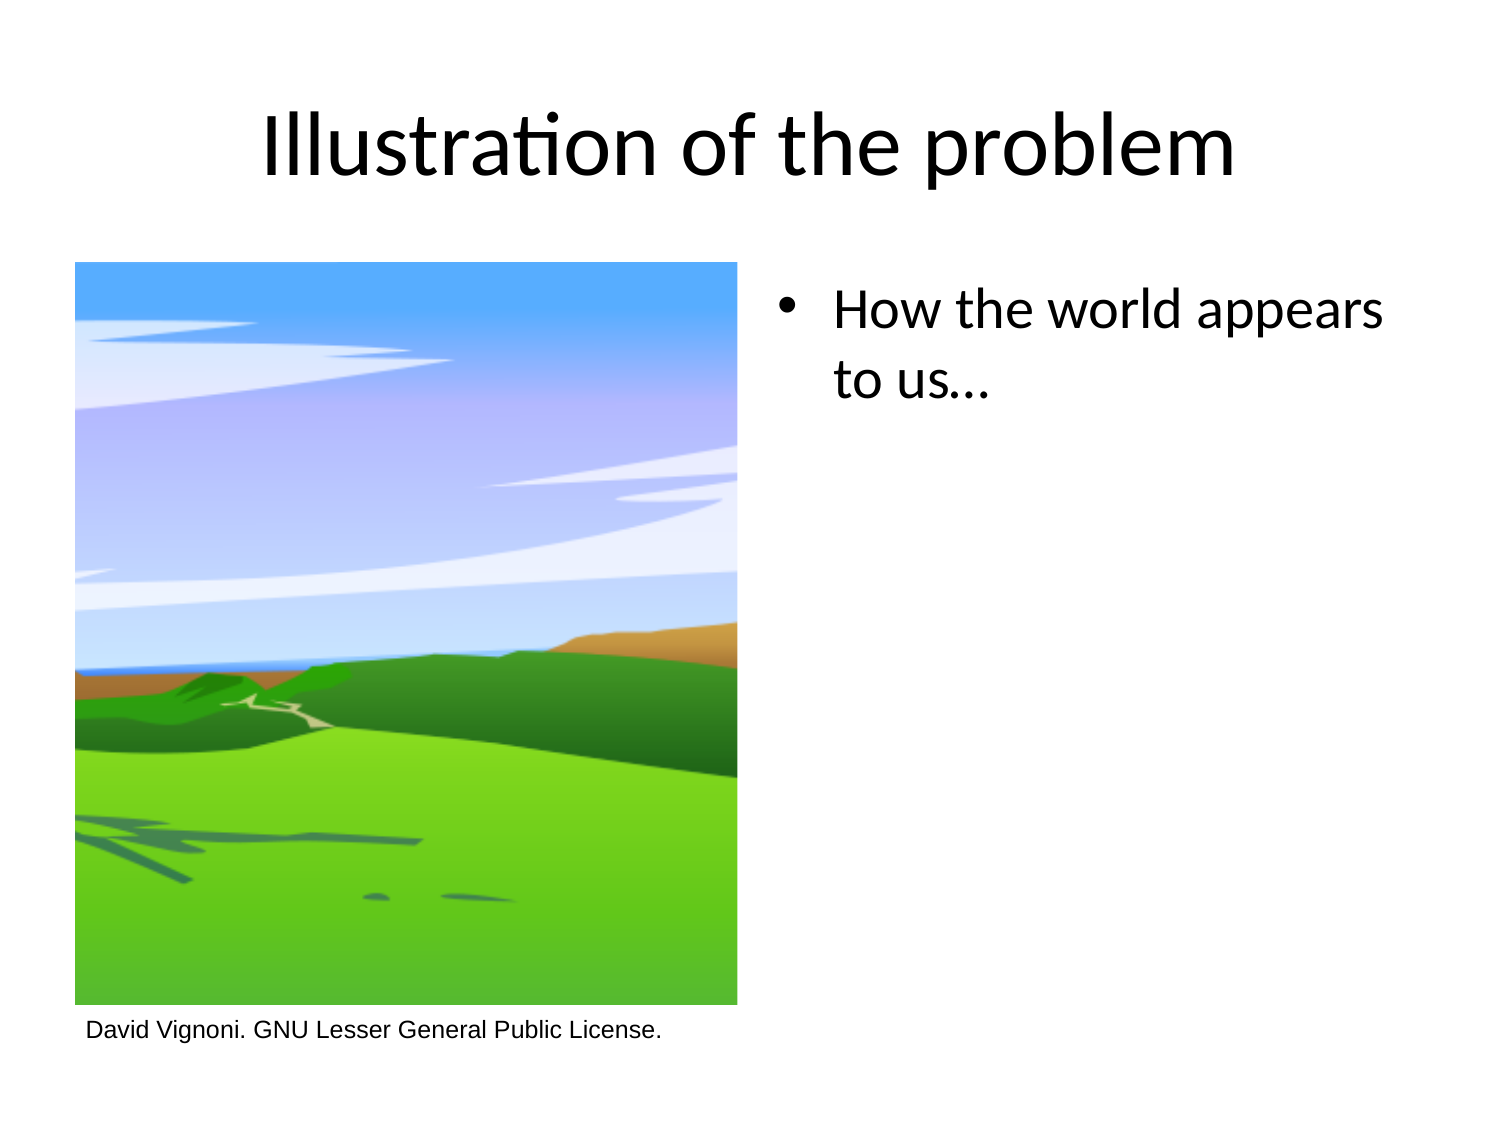

# Illustration of the problem
How the world appears to us…
David Vignoni. GNU Lesser General Public License.